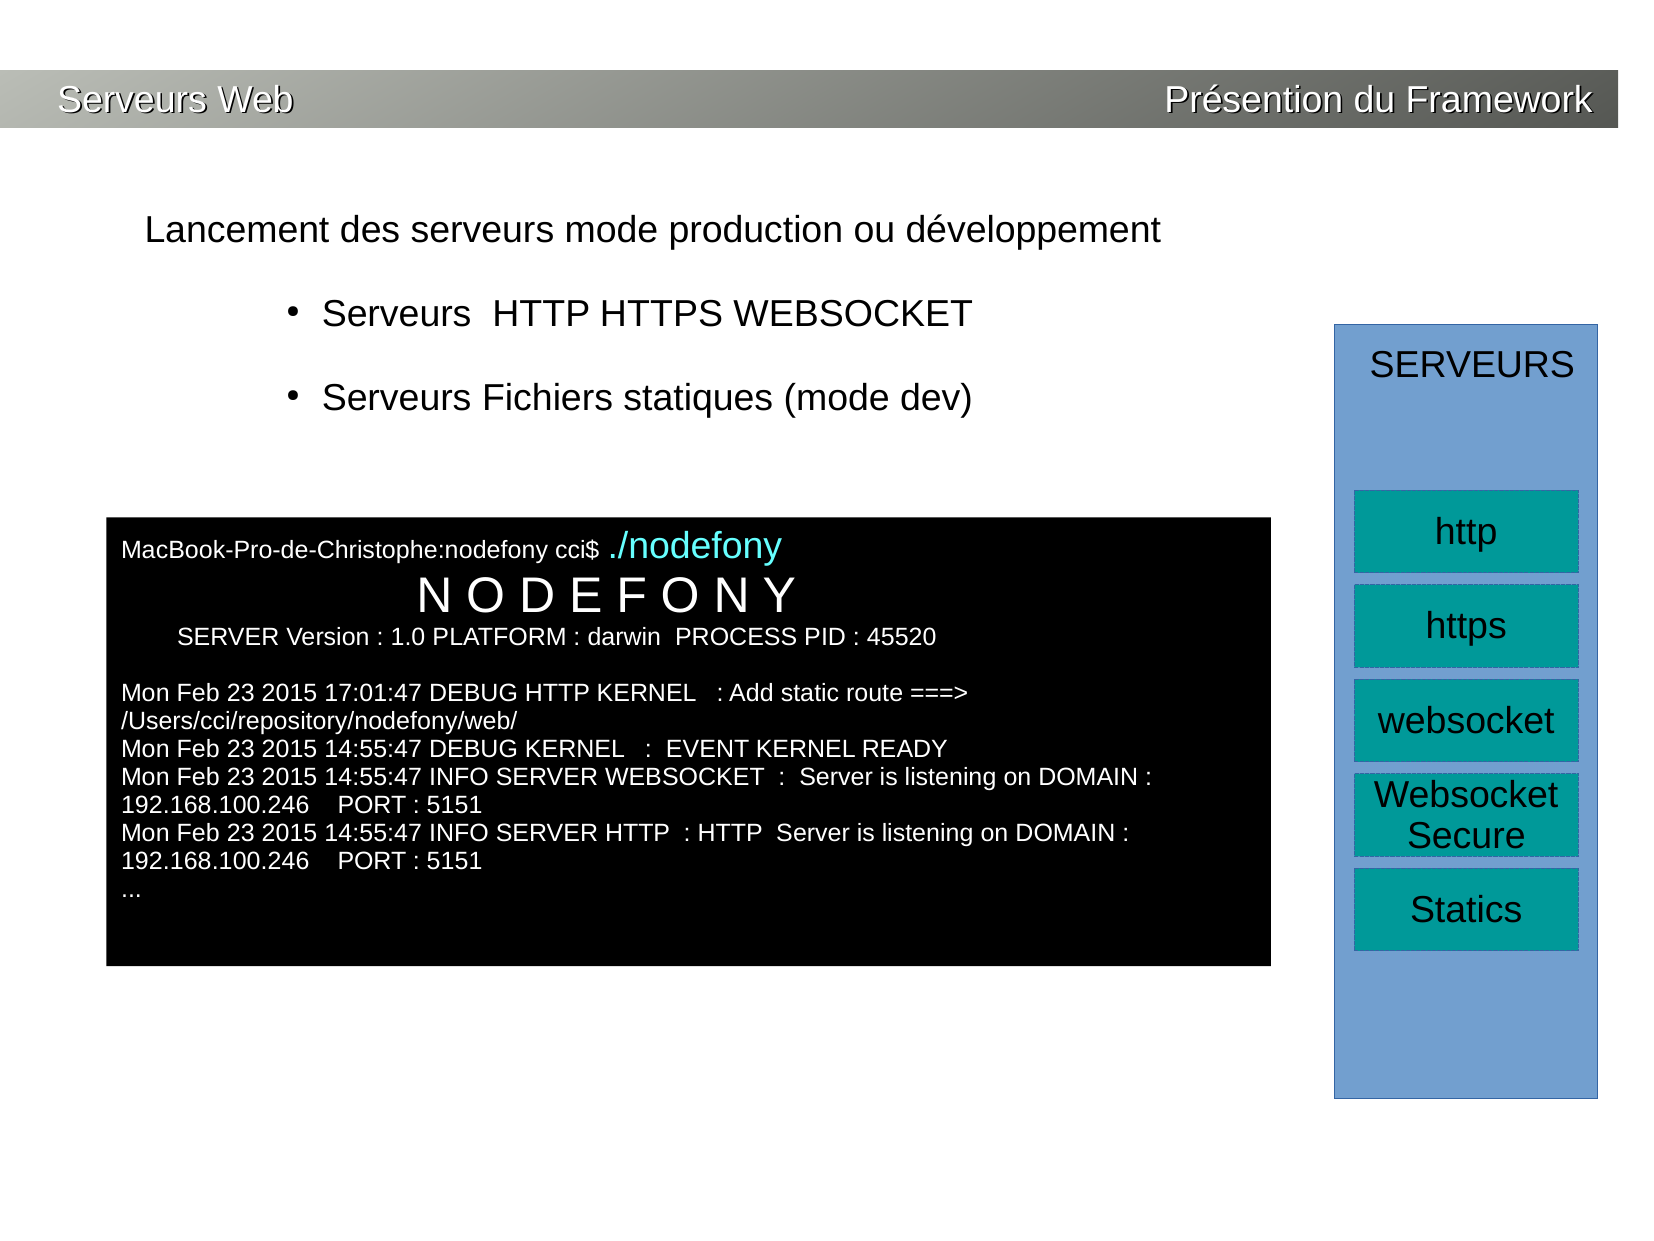

Serveurs Web 								Présention du Framework
Lancement des serveurs mode production ou développement
Serveurs HTTP HTTPS WEBSOCKET
Serveurs Fichiers statiques (mode dev)
SERVEURS
http
MacBook-Pro-de-Christophe:nodefony cci$ ./nodefony
				N O D E F O N Y
 SERVER Version : 1.0 PLATFORM : darwin PROCESS PID : 45520
Mon Feb 23 2015 17:01:47 DEBUG HTTP KERNEL : Add static route ===> /Users/cci/repository/nodefony/web/
Mon Feb 23 2015 14:55:47 DEBUG KERNEL : EVENT KERNEL READY
Mon Feb 23 2015 14:55:47 INFO SERVER WEBSOCKET : Server is listening on DOMAIN : 192.168.100.246 PORT : 5151
Mon Feb 23 2015 14:55:47 INFO SERVER HTTP : HTTP Server is listening on DOMAIN : 192.168.100.246 PORT : 5151
...
https
websocket
Websocket
Secure
Statics